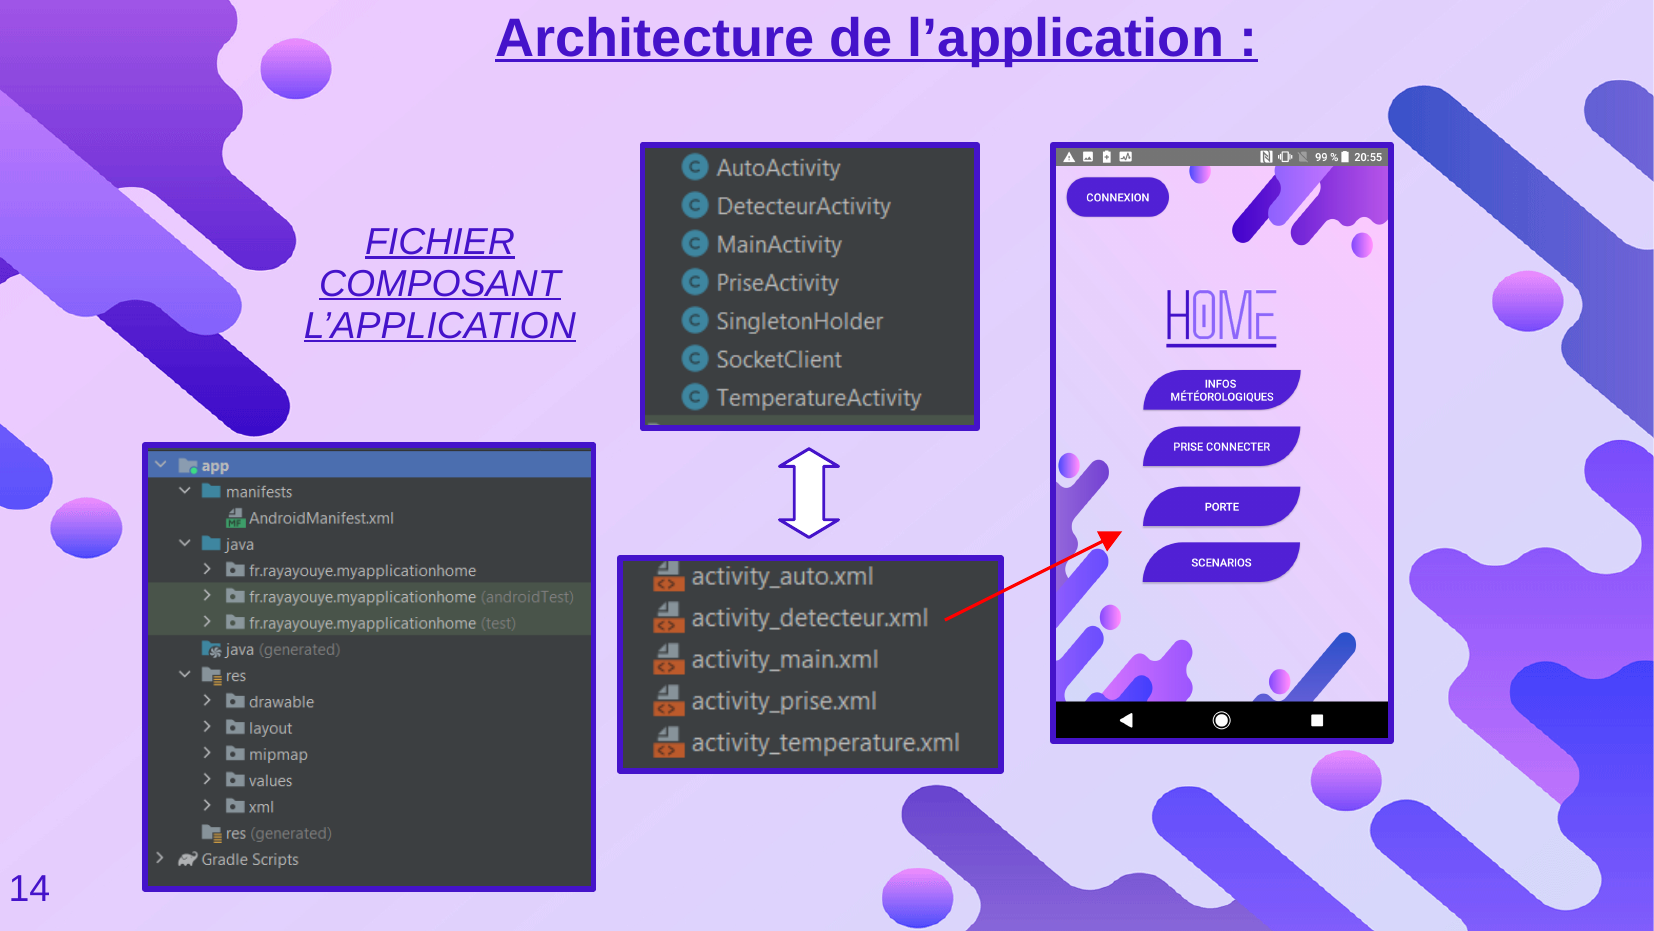

Architecture de l’application :
FICHIER
COMPOSANT
L’APPLICATION
14